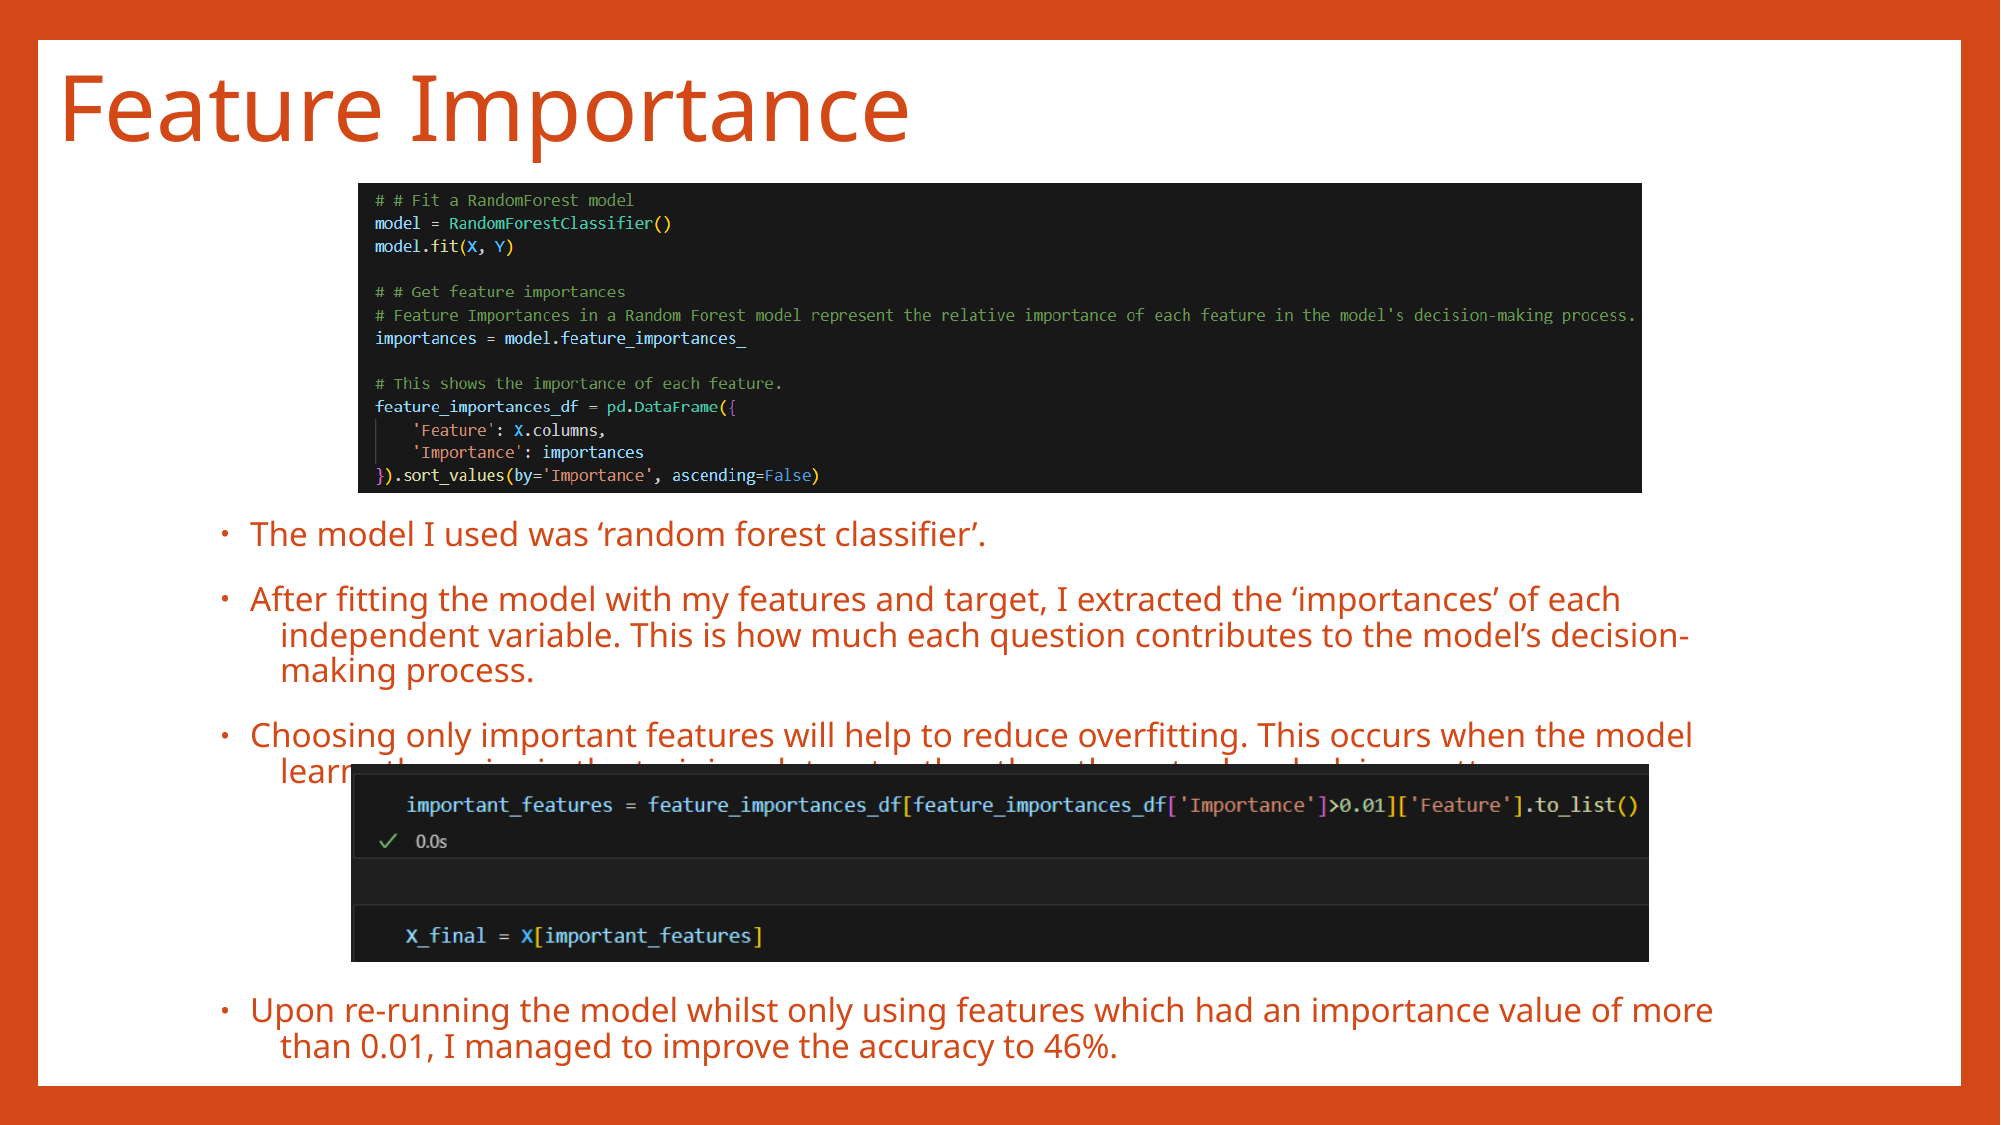

# Feature Importance
The model I used was ‘random forest classifier’.
After fitting the model with my features and target, I extracted the ‘importances’ of each independent variable. This is how much each question contributes to the model’s decision-making process.
Choosing only important features will help to reduce overfitting. This occurs when the model learns the noise in the training dataset rather than the actual underlying pattern.
Upon re-running the model whilst only using features which had an importance value of more than 0.01, I managed to improve the accuracy to 46%.